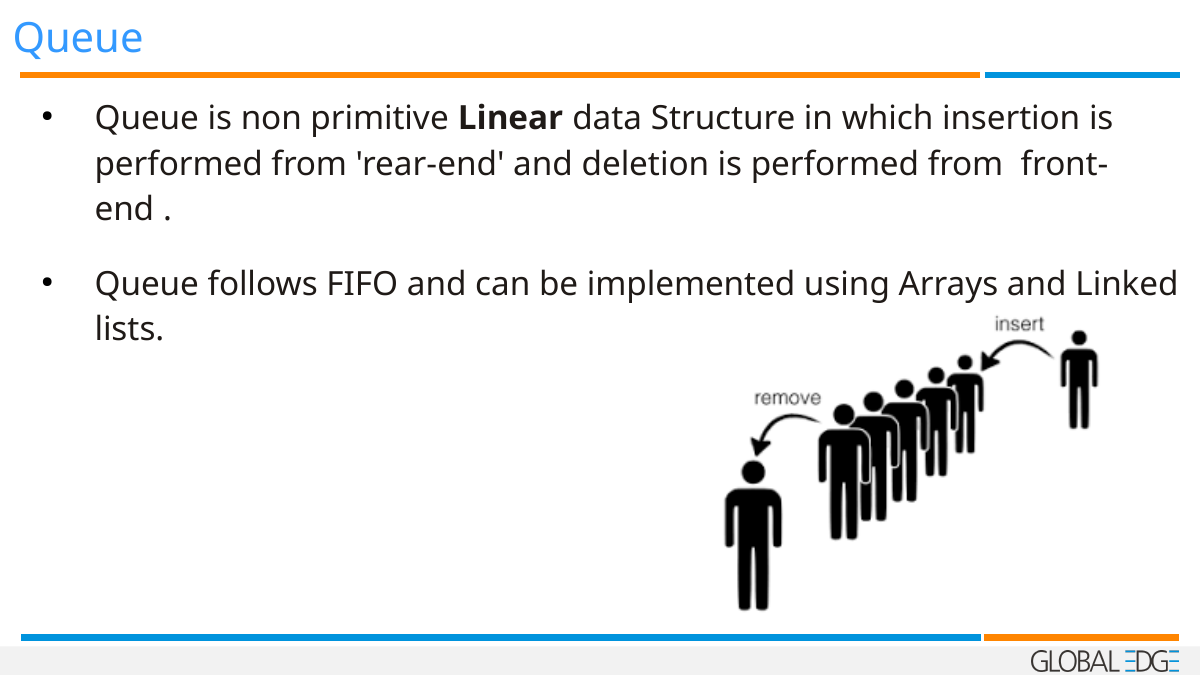

# Queue
Queue is non primitive Linear data Structure in which insertion is performed from 'rear-end' and deletion is performed from front-end .
Queue follows FIFO and can be implemented using Arrays and Linked lists.